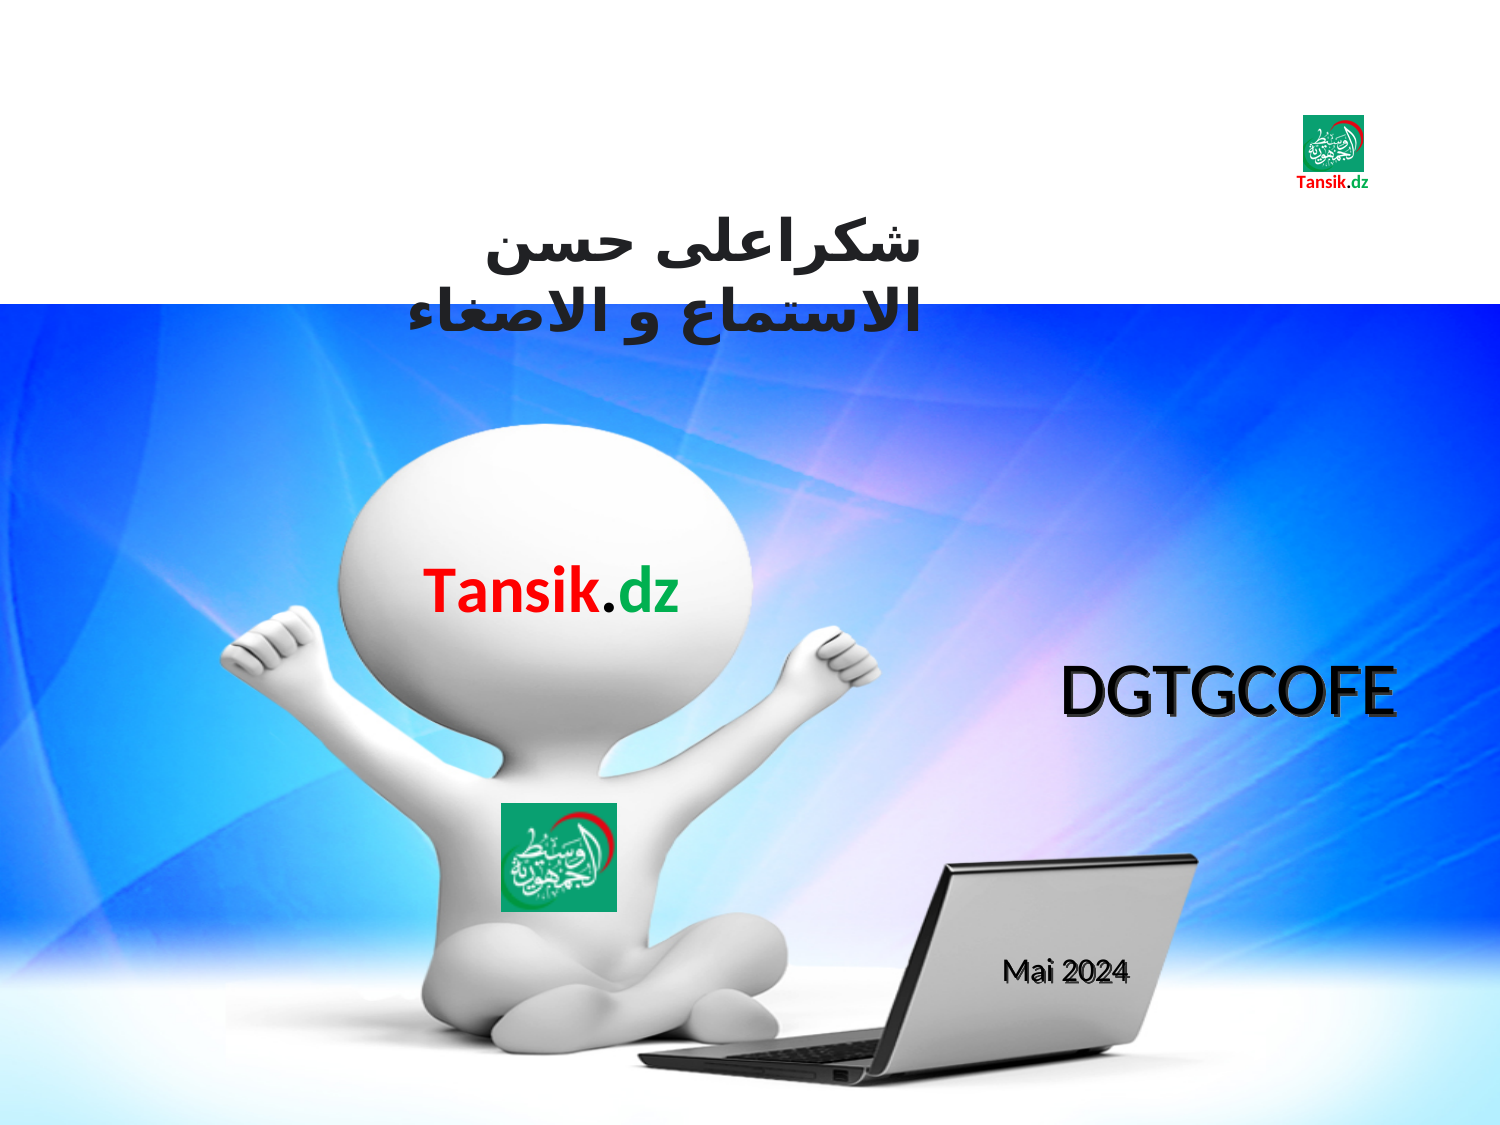

Merci pour votre attention
Tansik.dz
شكراعلى حسن الاستماع و الاصغاء
Tansik.dz
 DGTGCOFE
Mai 2024